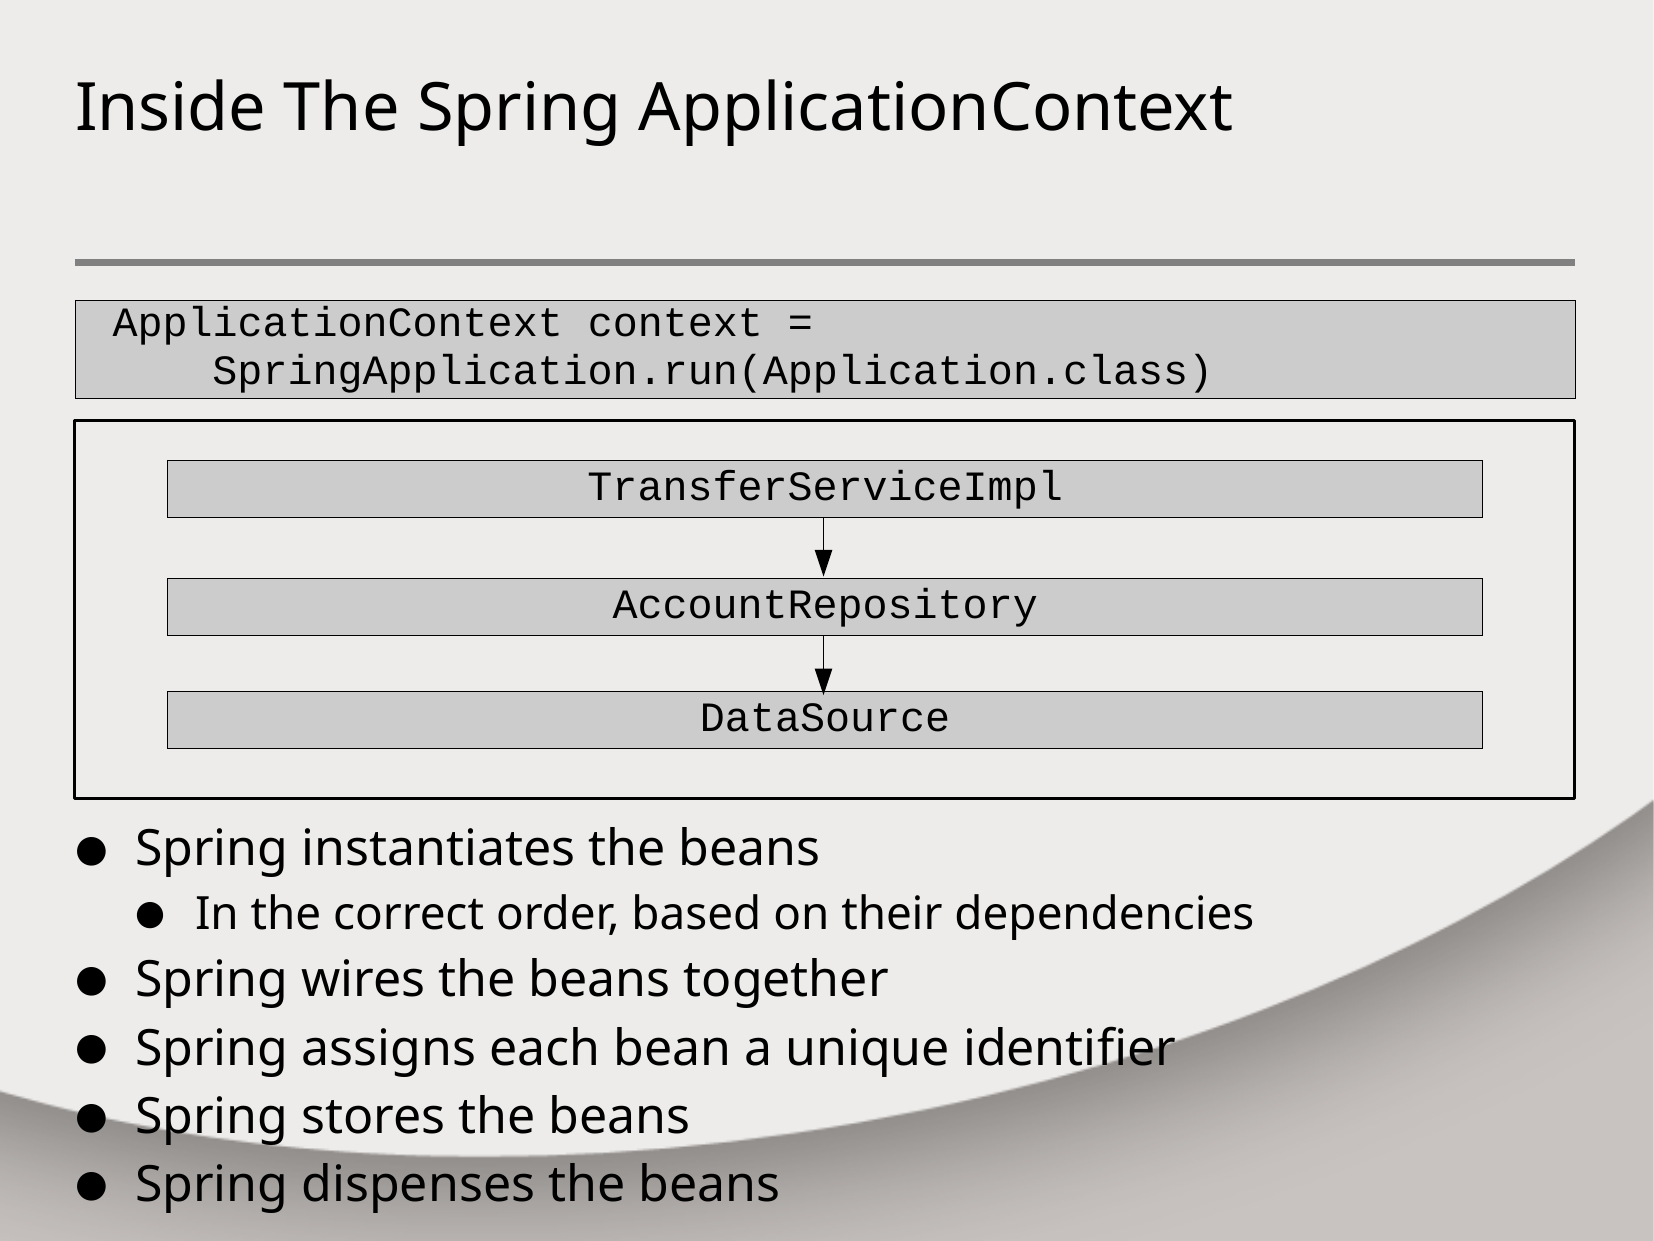

# Inside The Spring ApplicationContext
ApplicationContext context =
 SpringApplication.run(Application.class)
Spring instantiates the beans
In the correct order, based on their dependencies
Spring wires the beans together
Spring assigns each bean a unique identifier
Spring stores the beans
Spring dispenses the beans
TransferServiceImpl
AccountRepository
DataSource